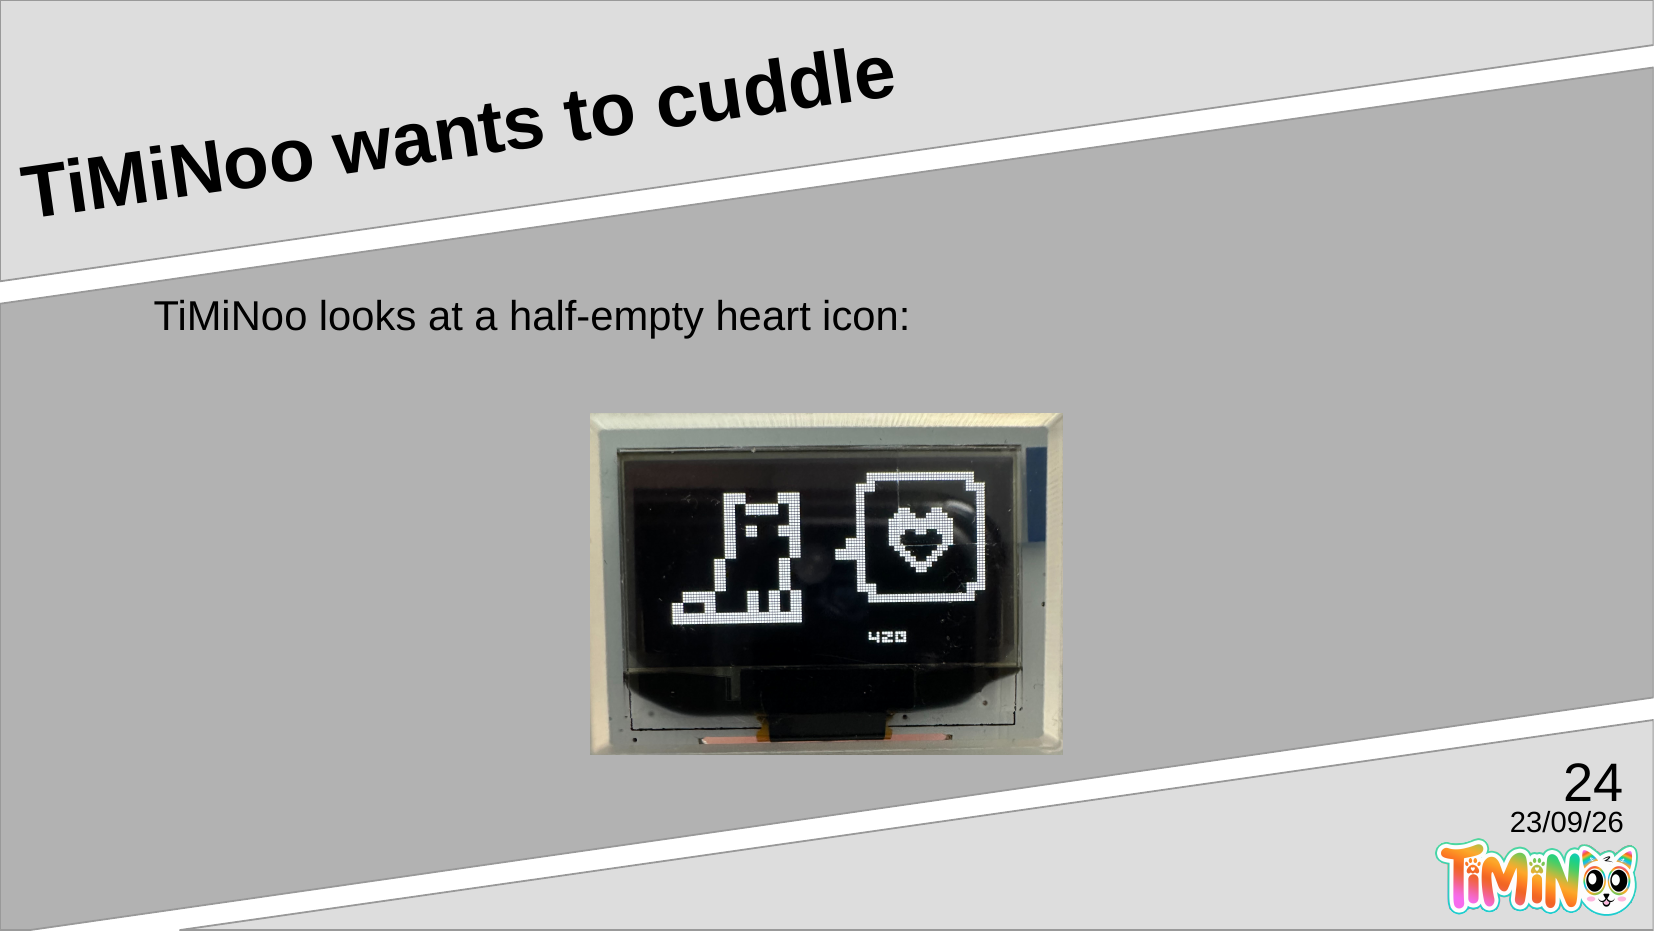

# TiMiNoo wants to cuddle
TiMiNoo looks at a half-empty heart icon:
24